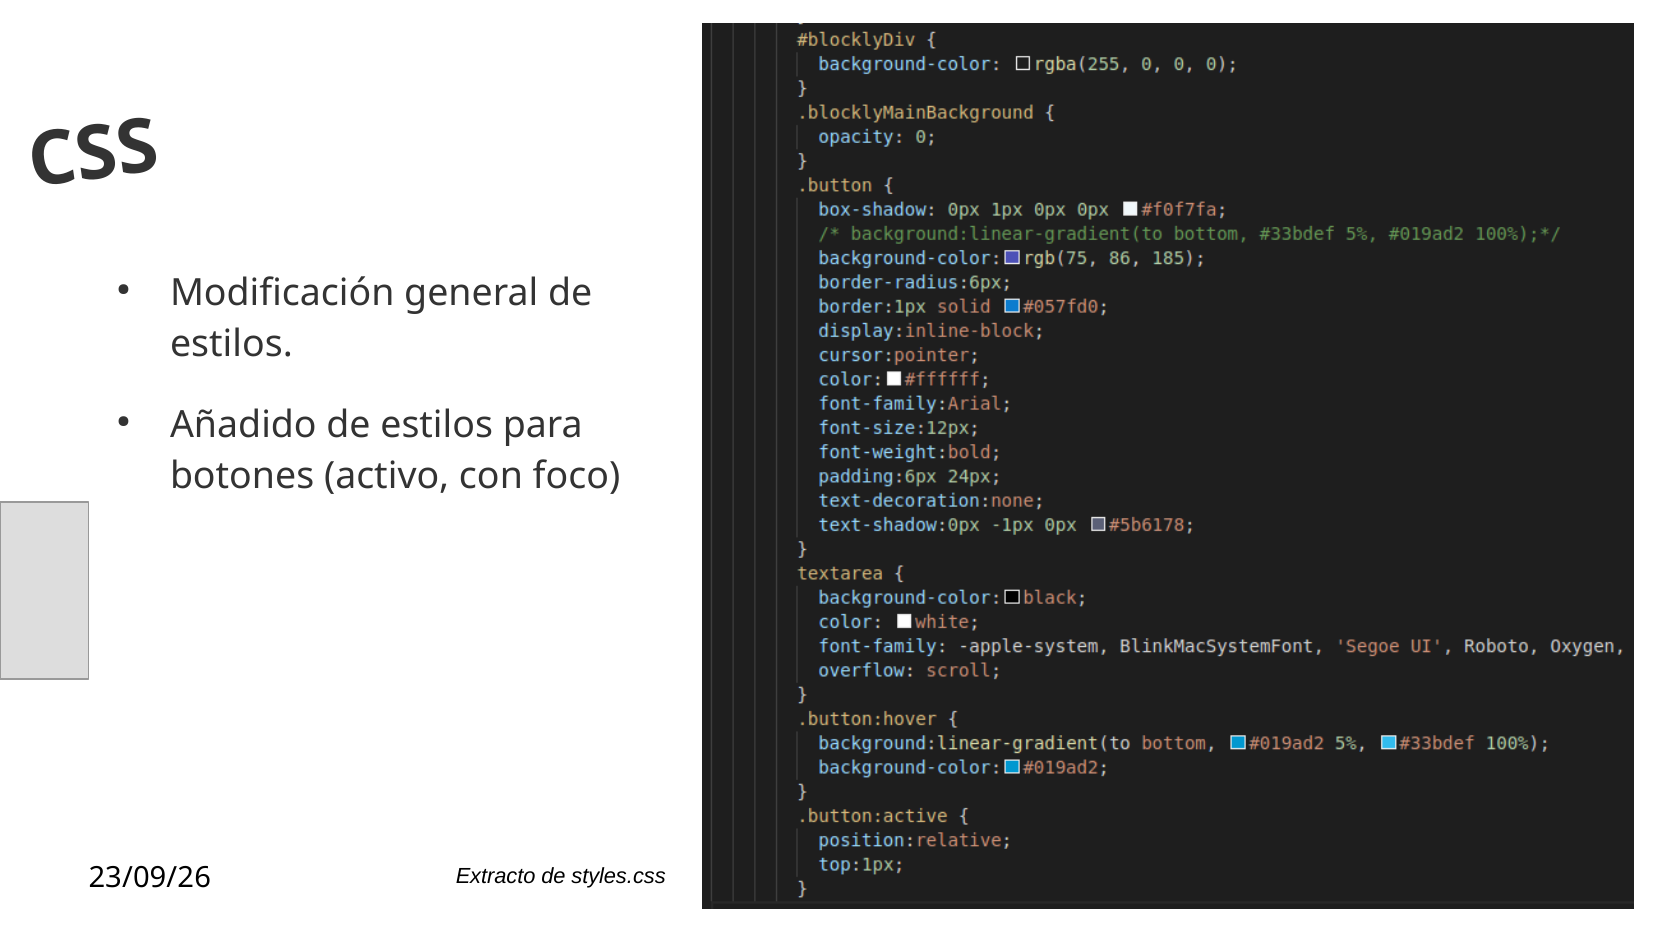

# CSS
Modificación general de estilos.
Añadido de estilos para botones (activo, con foco)
Extracto de styles.css
6